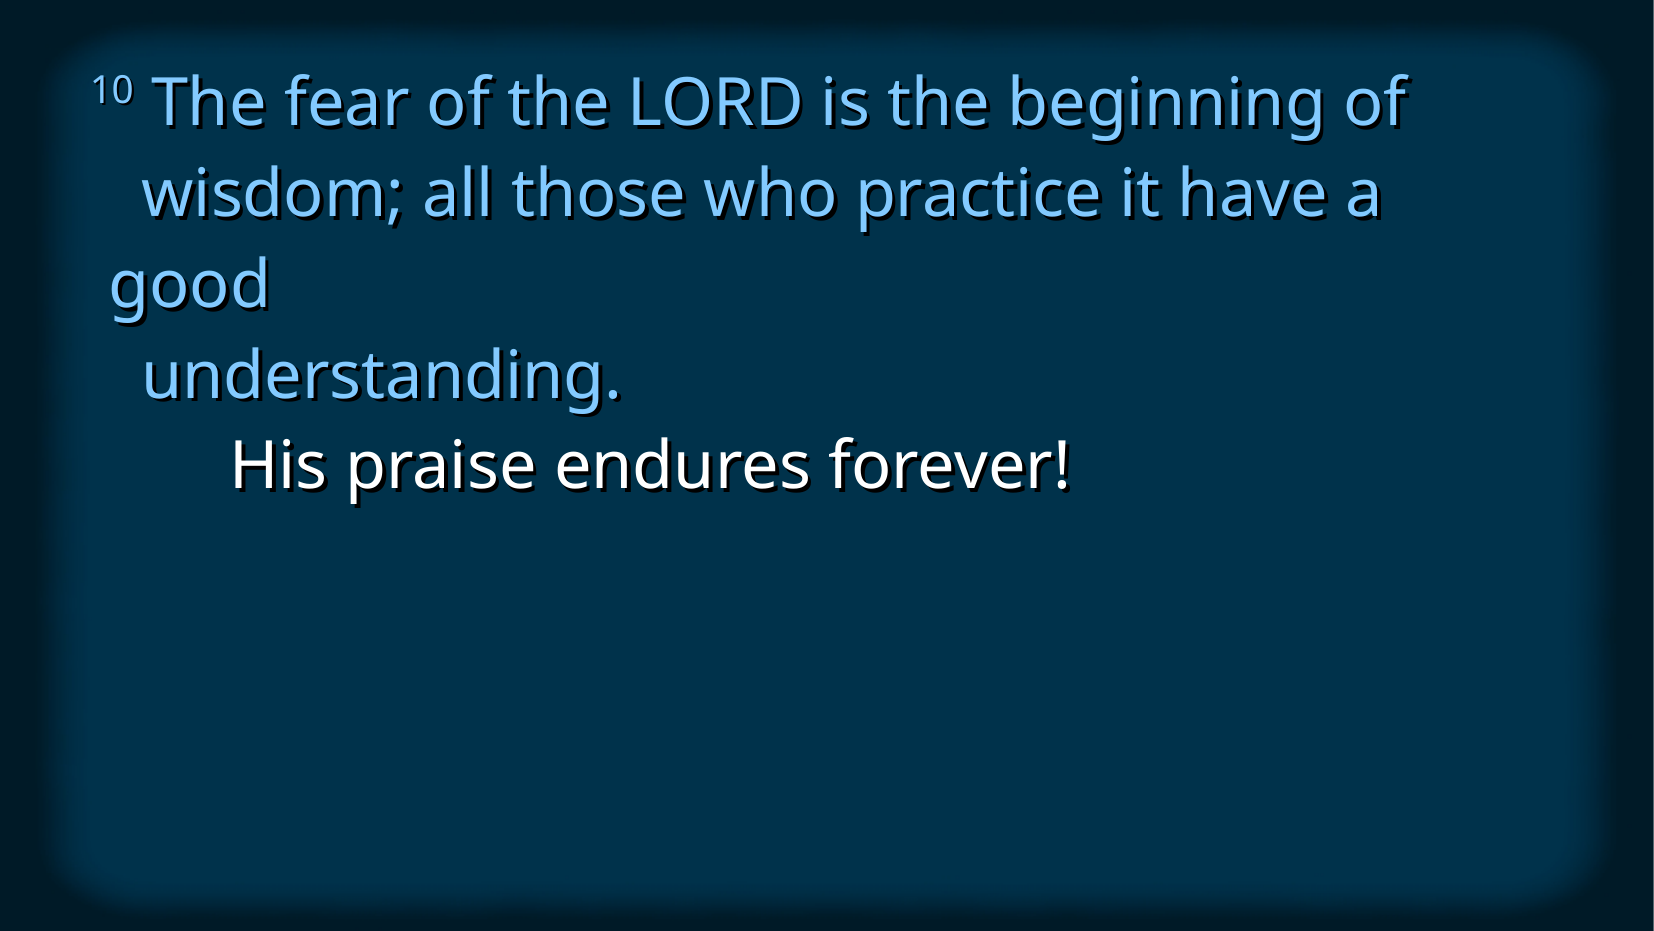

10 The fear of the LORD is the beginning of
 wisdom; all those who practice it have a good
 understanding.
 His praise endures forever!